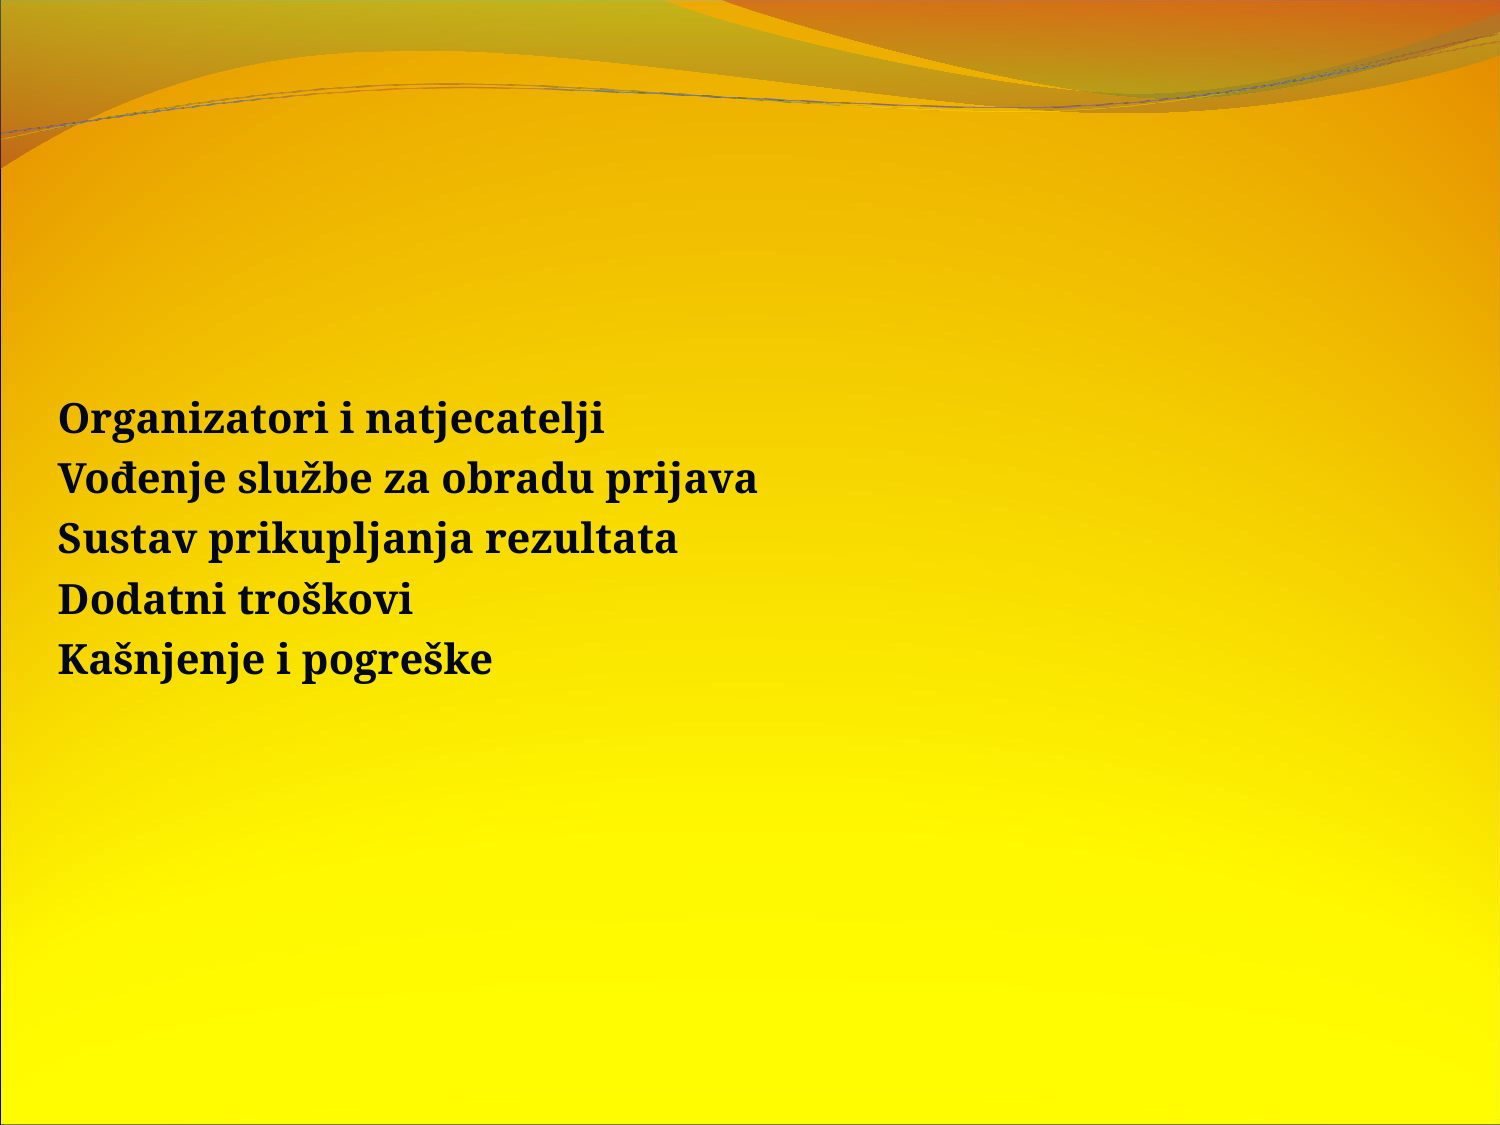

Organizatori i natjecatelji
Vođenje službe za obradu prijava
Sustav prikupljanja rezultata
Dodatni troškovi
Kašnjenje i pogreške